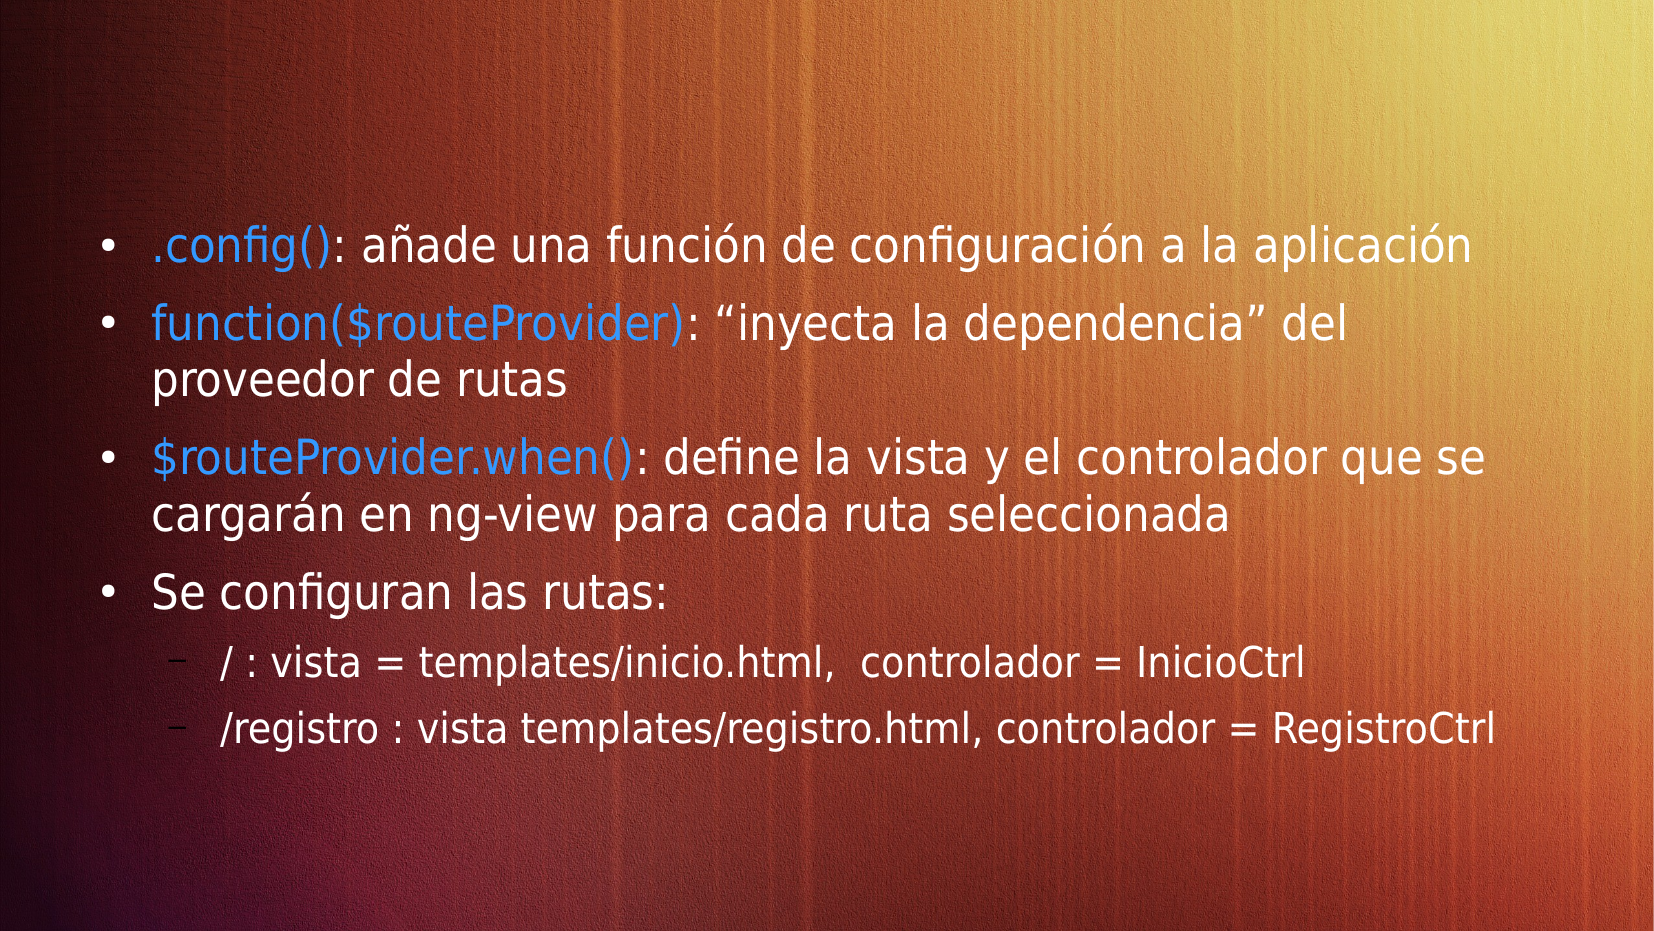

#
.config(): añade una función de configuración a la aplicación
function($routeProvider): “inyecta la dependencia” del proveedor de rutas
$routeProvider.when(): define la vista y el controlador que se cargarán en ng-view para cada ruta seleccionada
Se configuran las rutas:
/ : vista = templates/inicio.html, controlador = InicioCtrl
/registro : vista templates/registro.html, controlador = RegistroCtrl